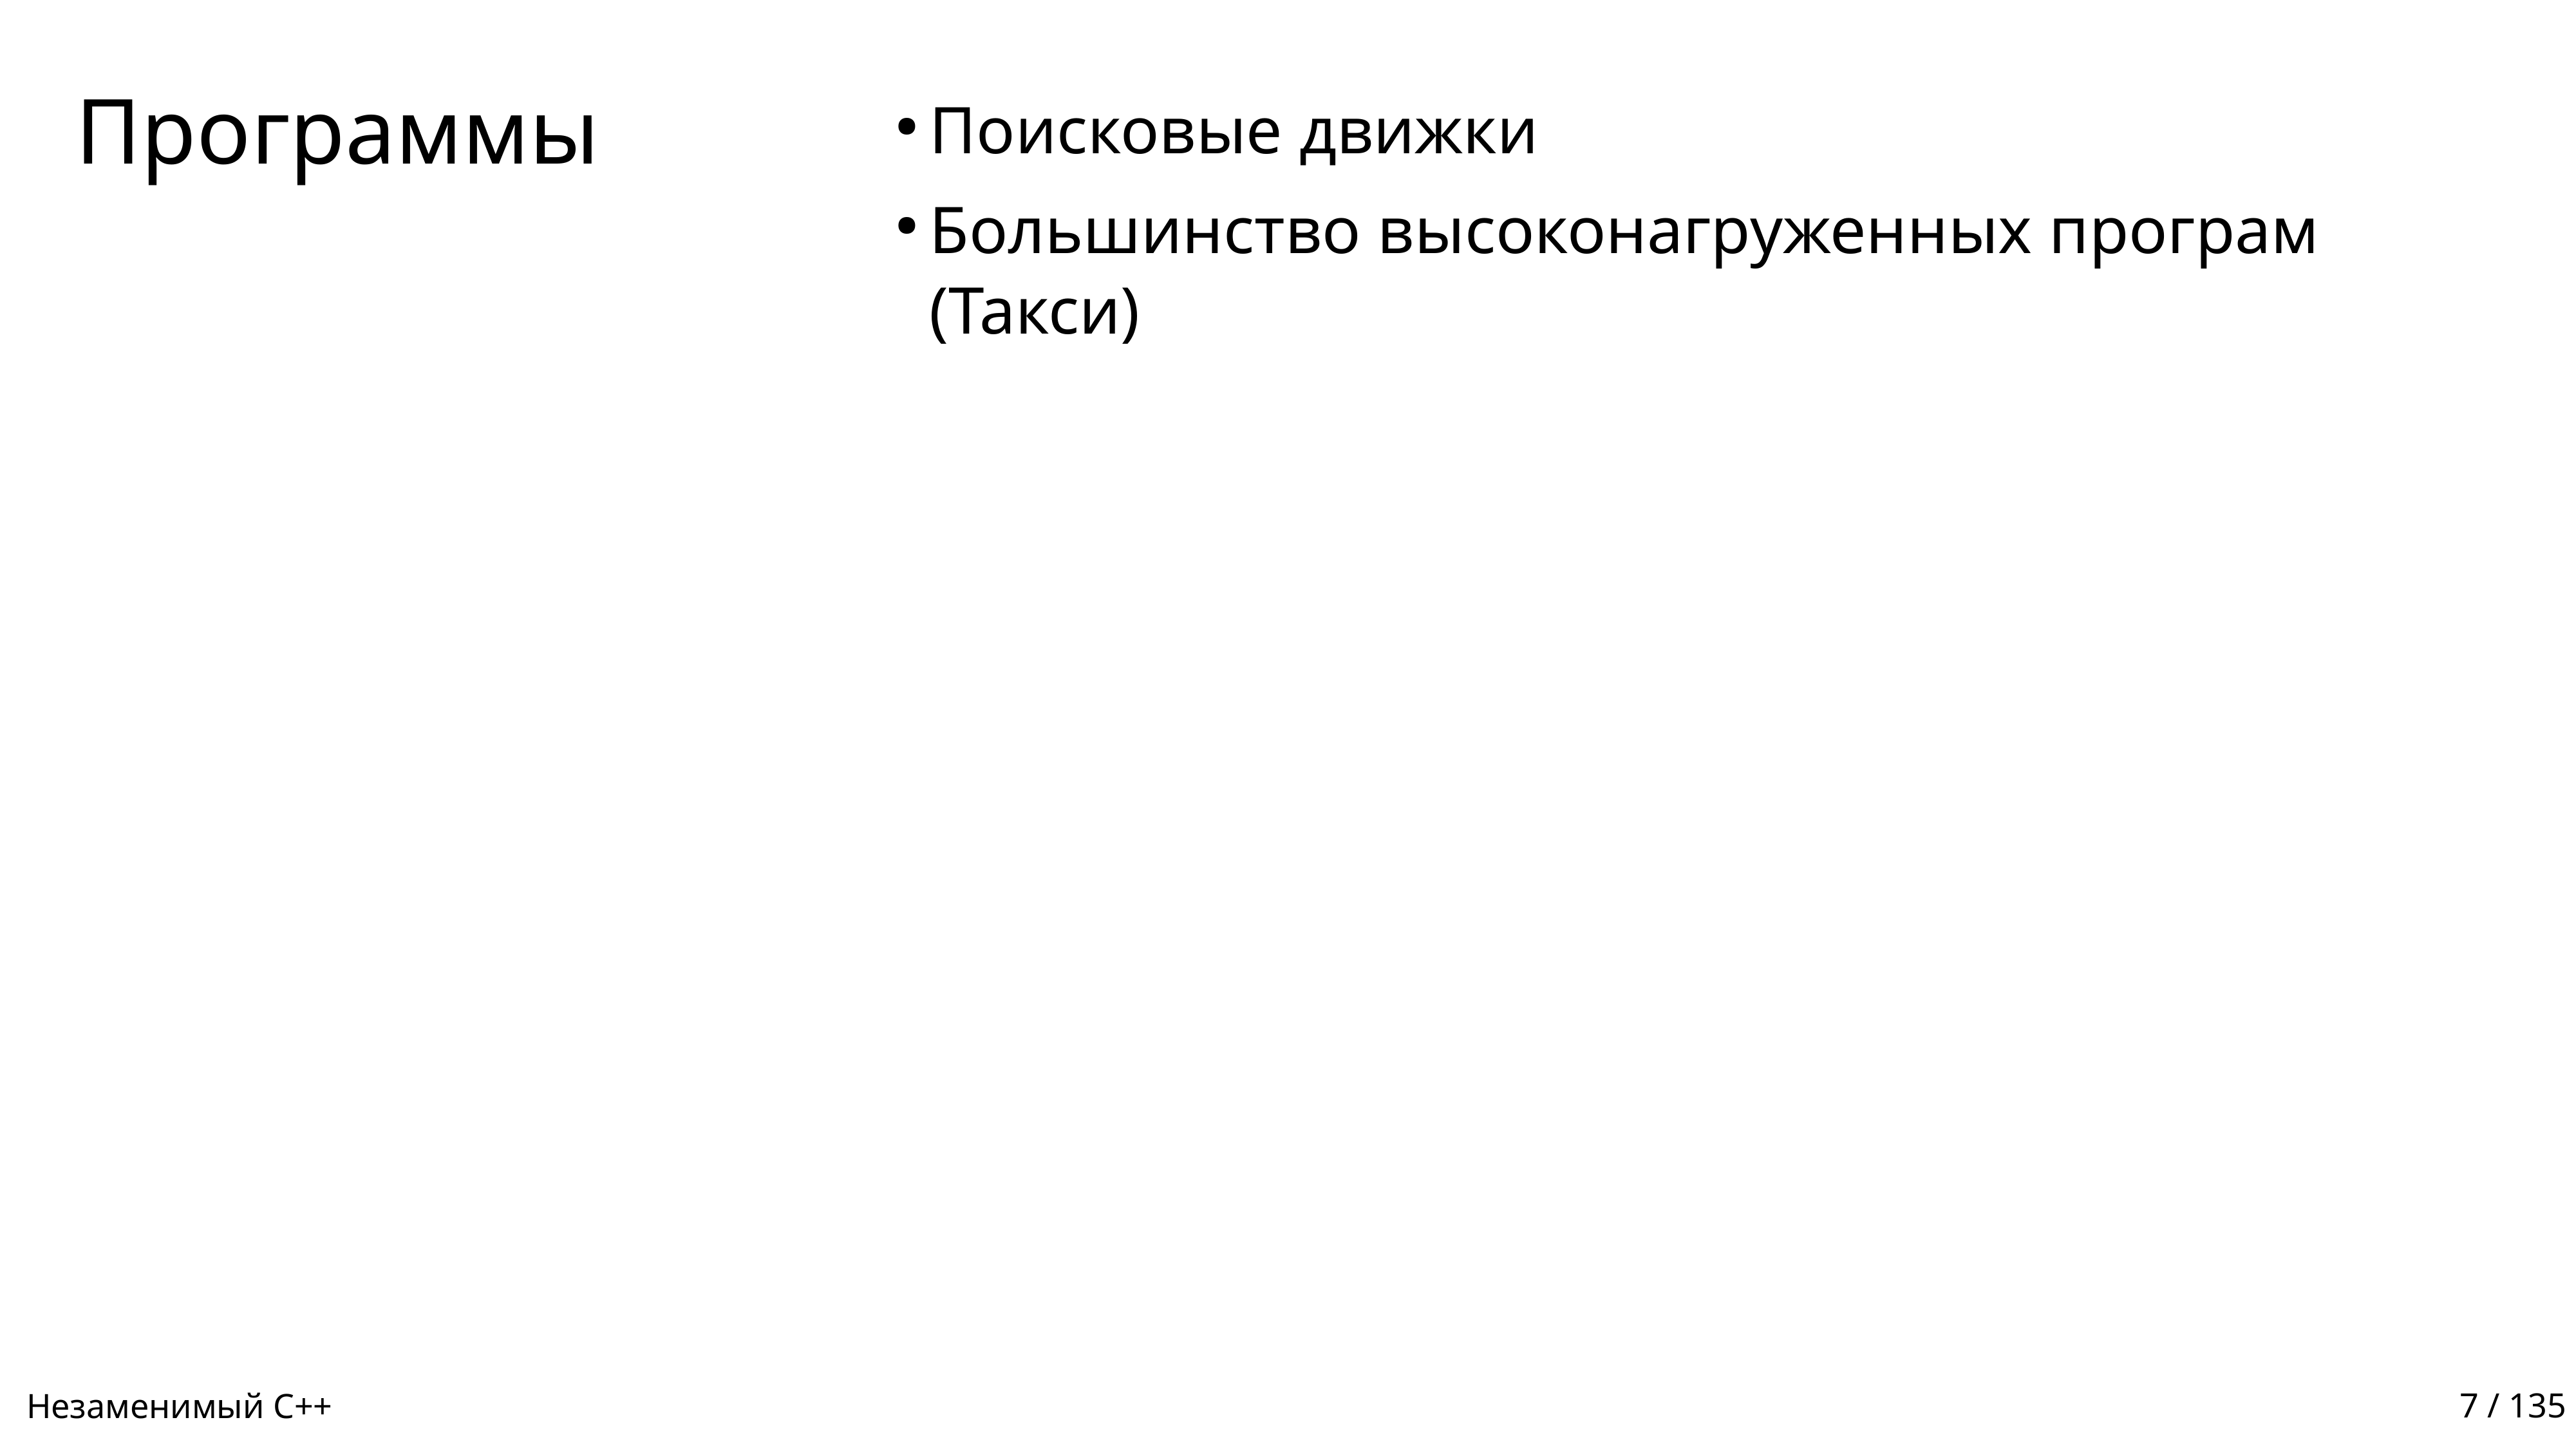

# Программы
Поисковые движки
Большинство высоконагруженных програм (Такси)
Незаменимый C++